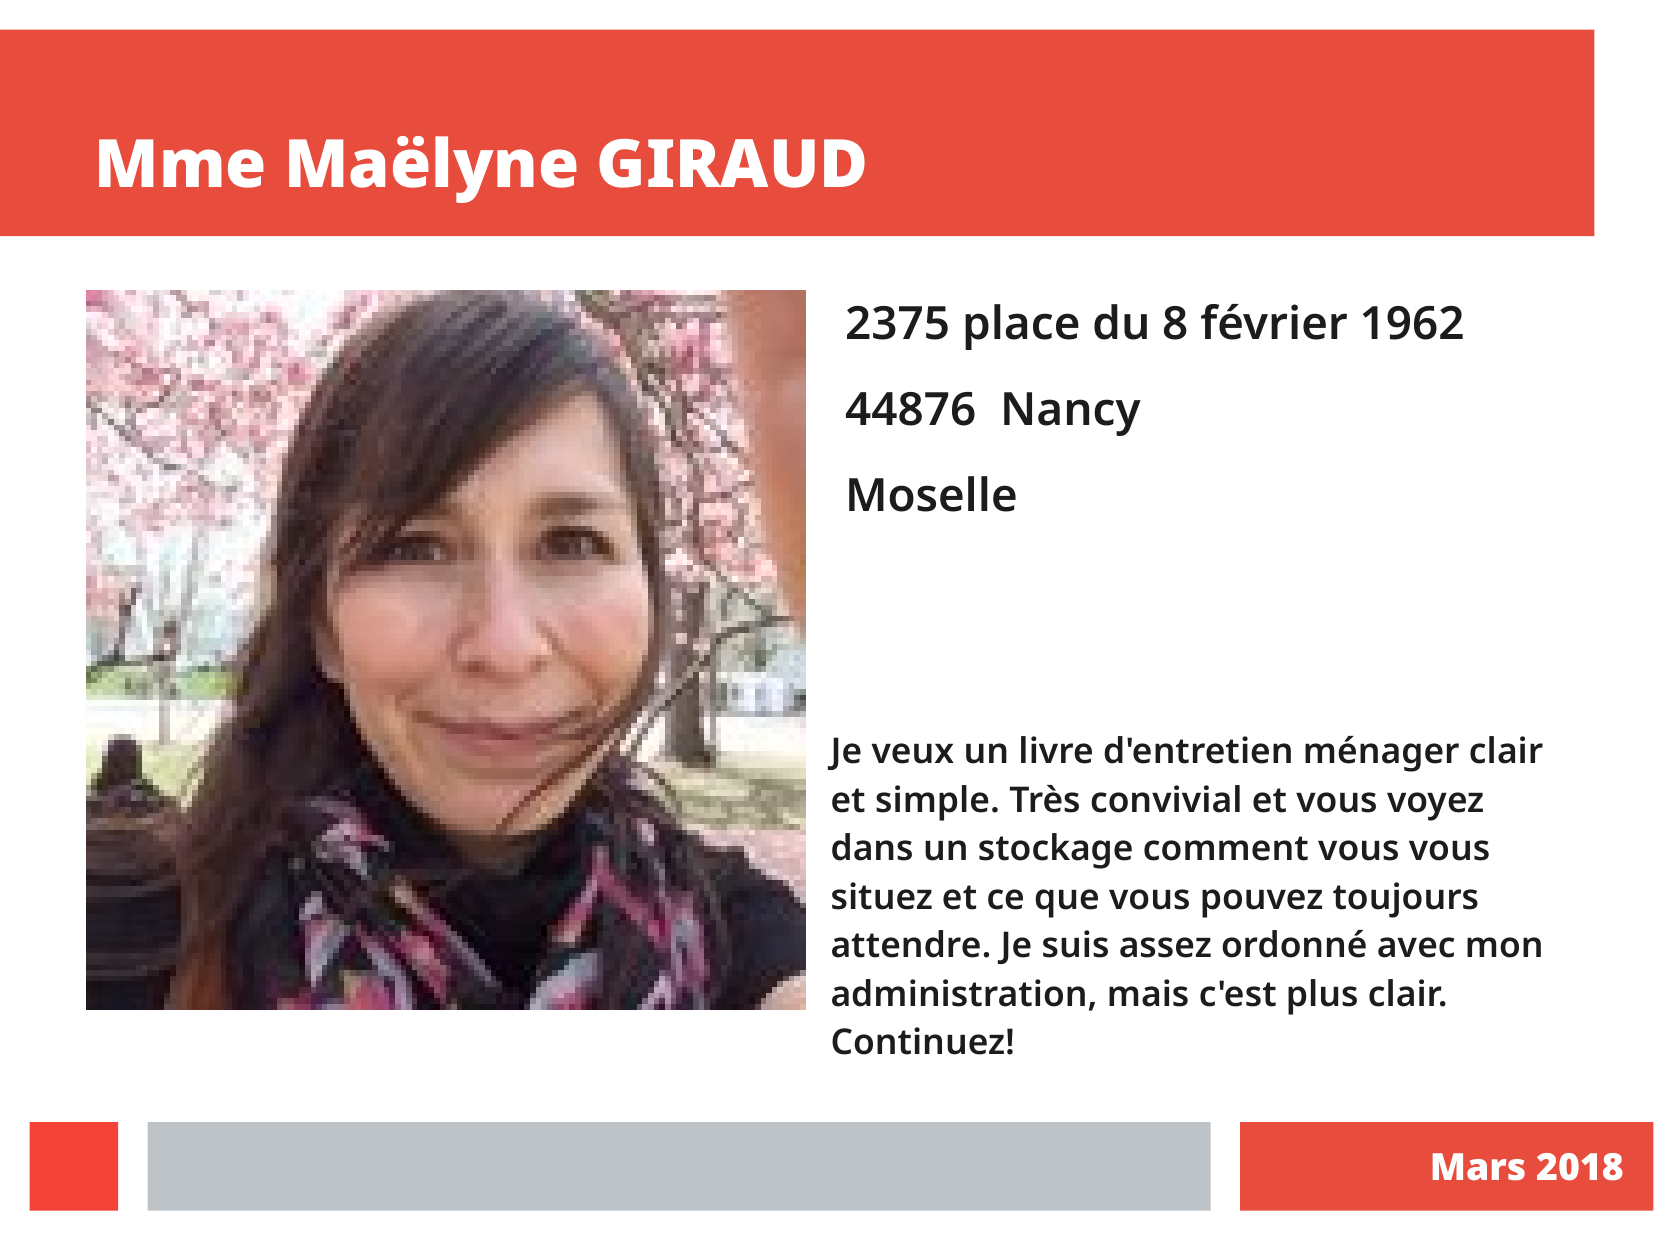

# Mme Maëlyne GIRAUD
2375 place du 8 février 1962
44876 Nancy
Moselle
Je veux un livre d'entretien ménager clair et simple. Très convivial et vous voyez dans un stockage comment vous vous situez et ce que vous pouvez toujours attendre. Je suis assez ordonné avec mon administration, mais c'est plus clair. Continuez!
Mars 2018